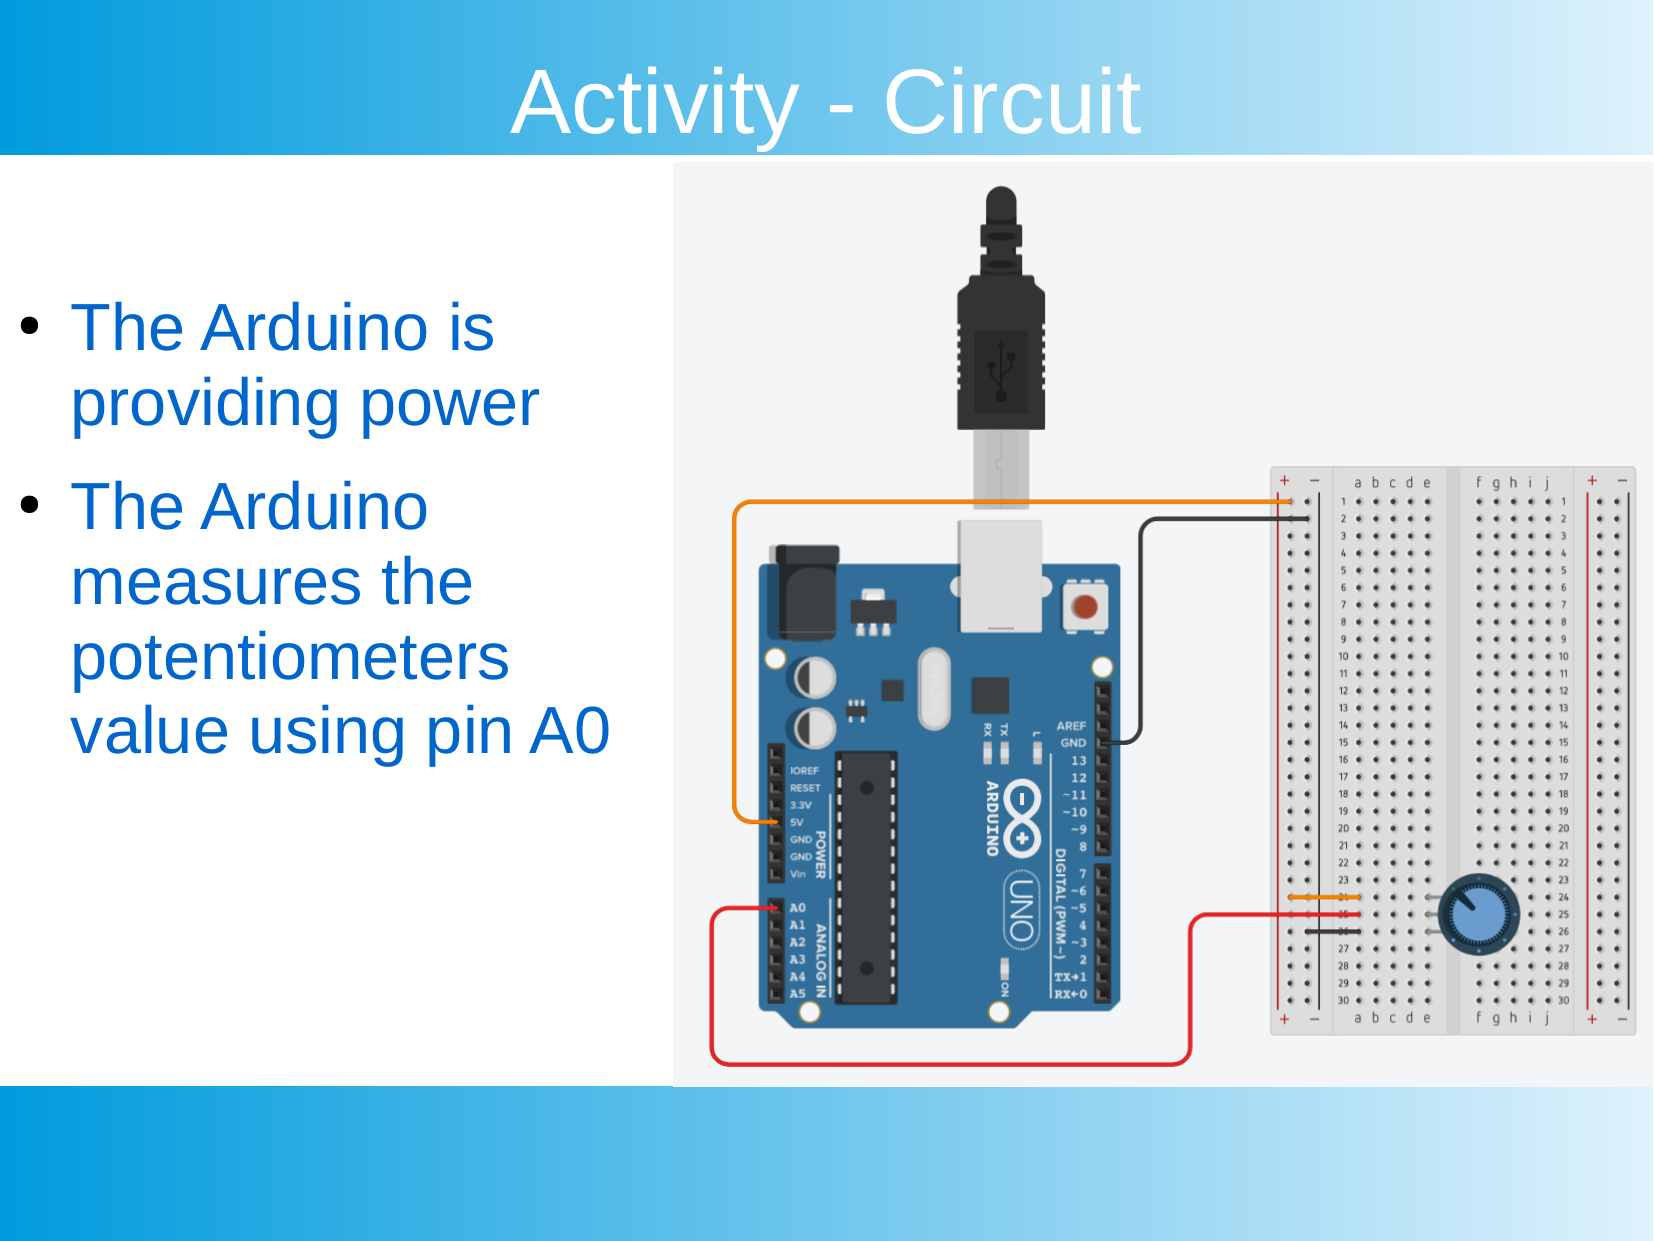

# Activity - Circuit
The Arduino is providing power
The Arduino measures the potentiometers value using pin A0